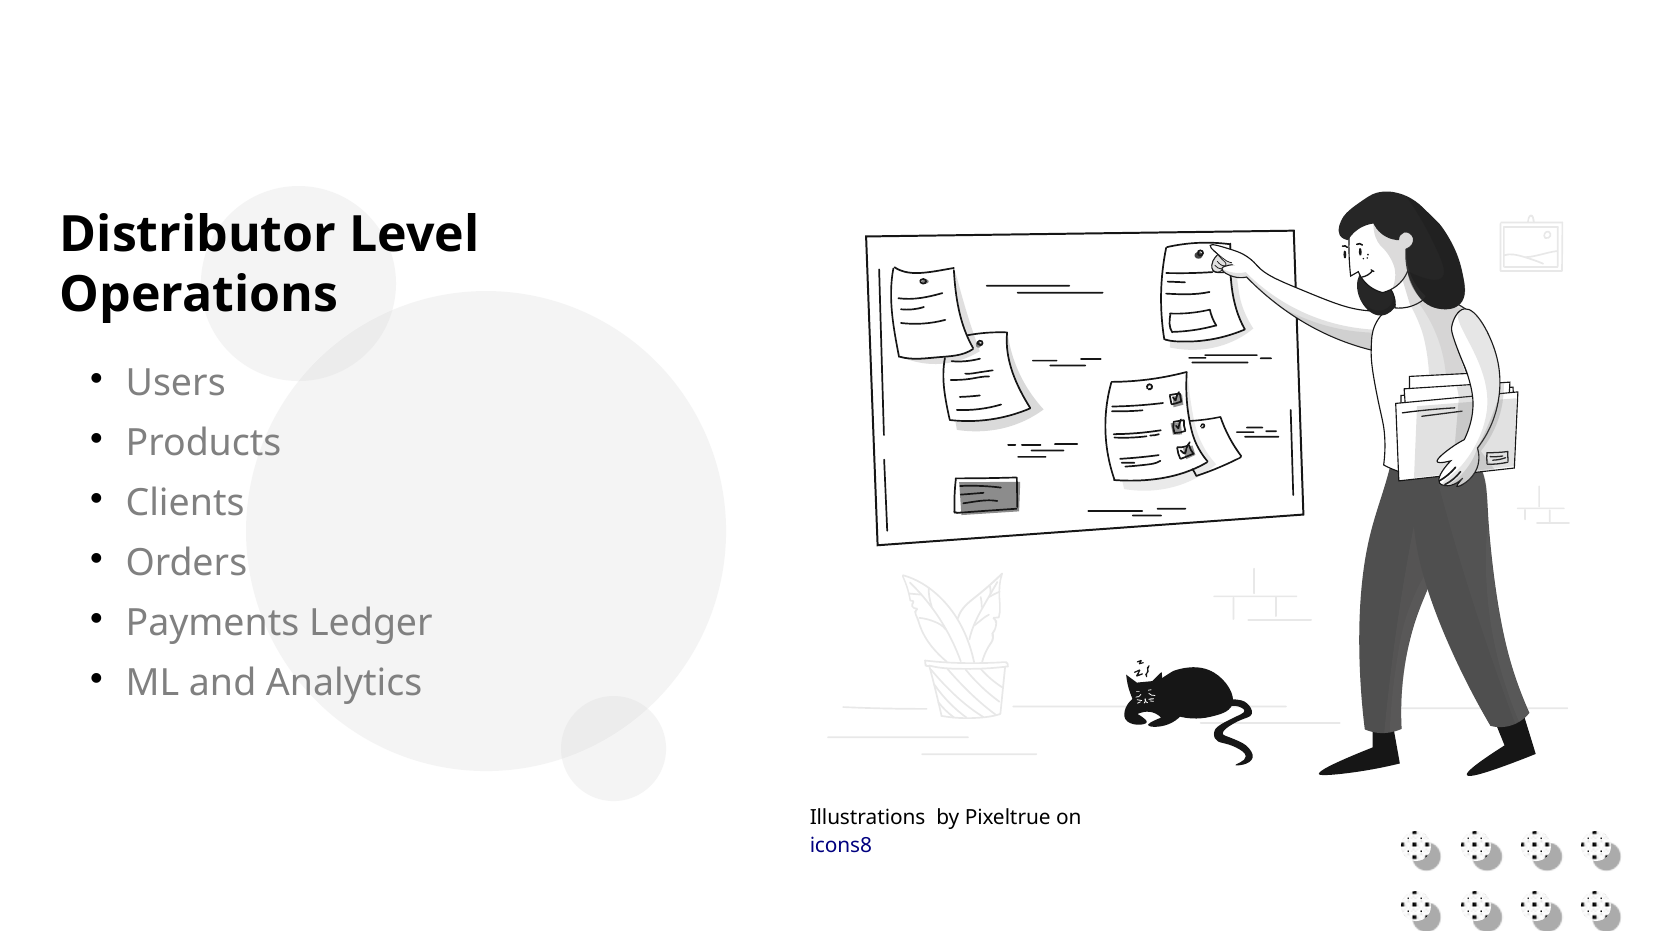

Distributor Level Operations
Users
Products
Clients
Orders
Payments Ledger
ML and Analytics